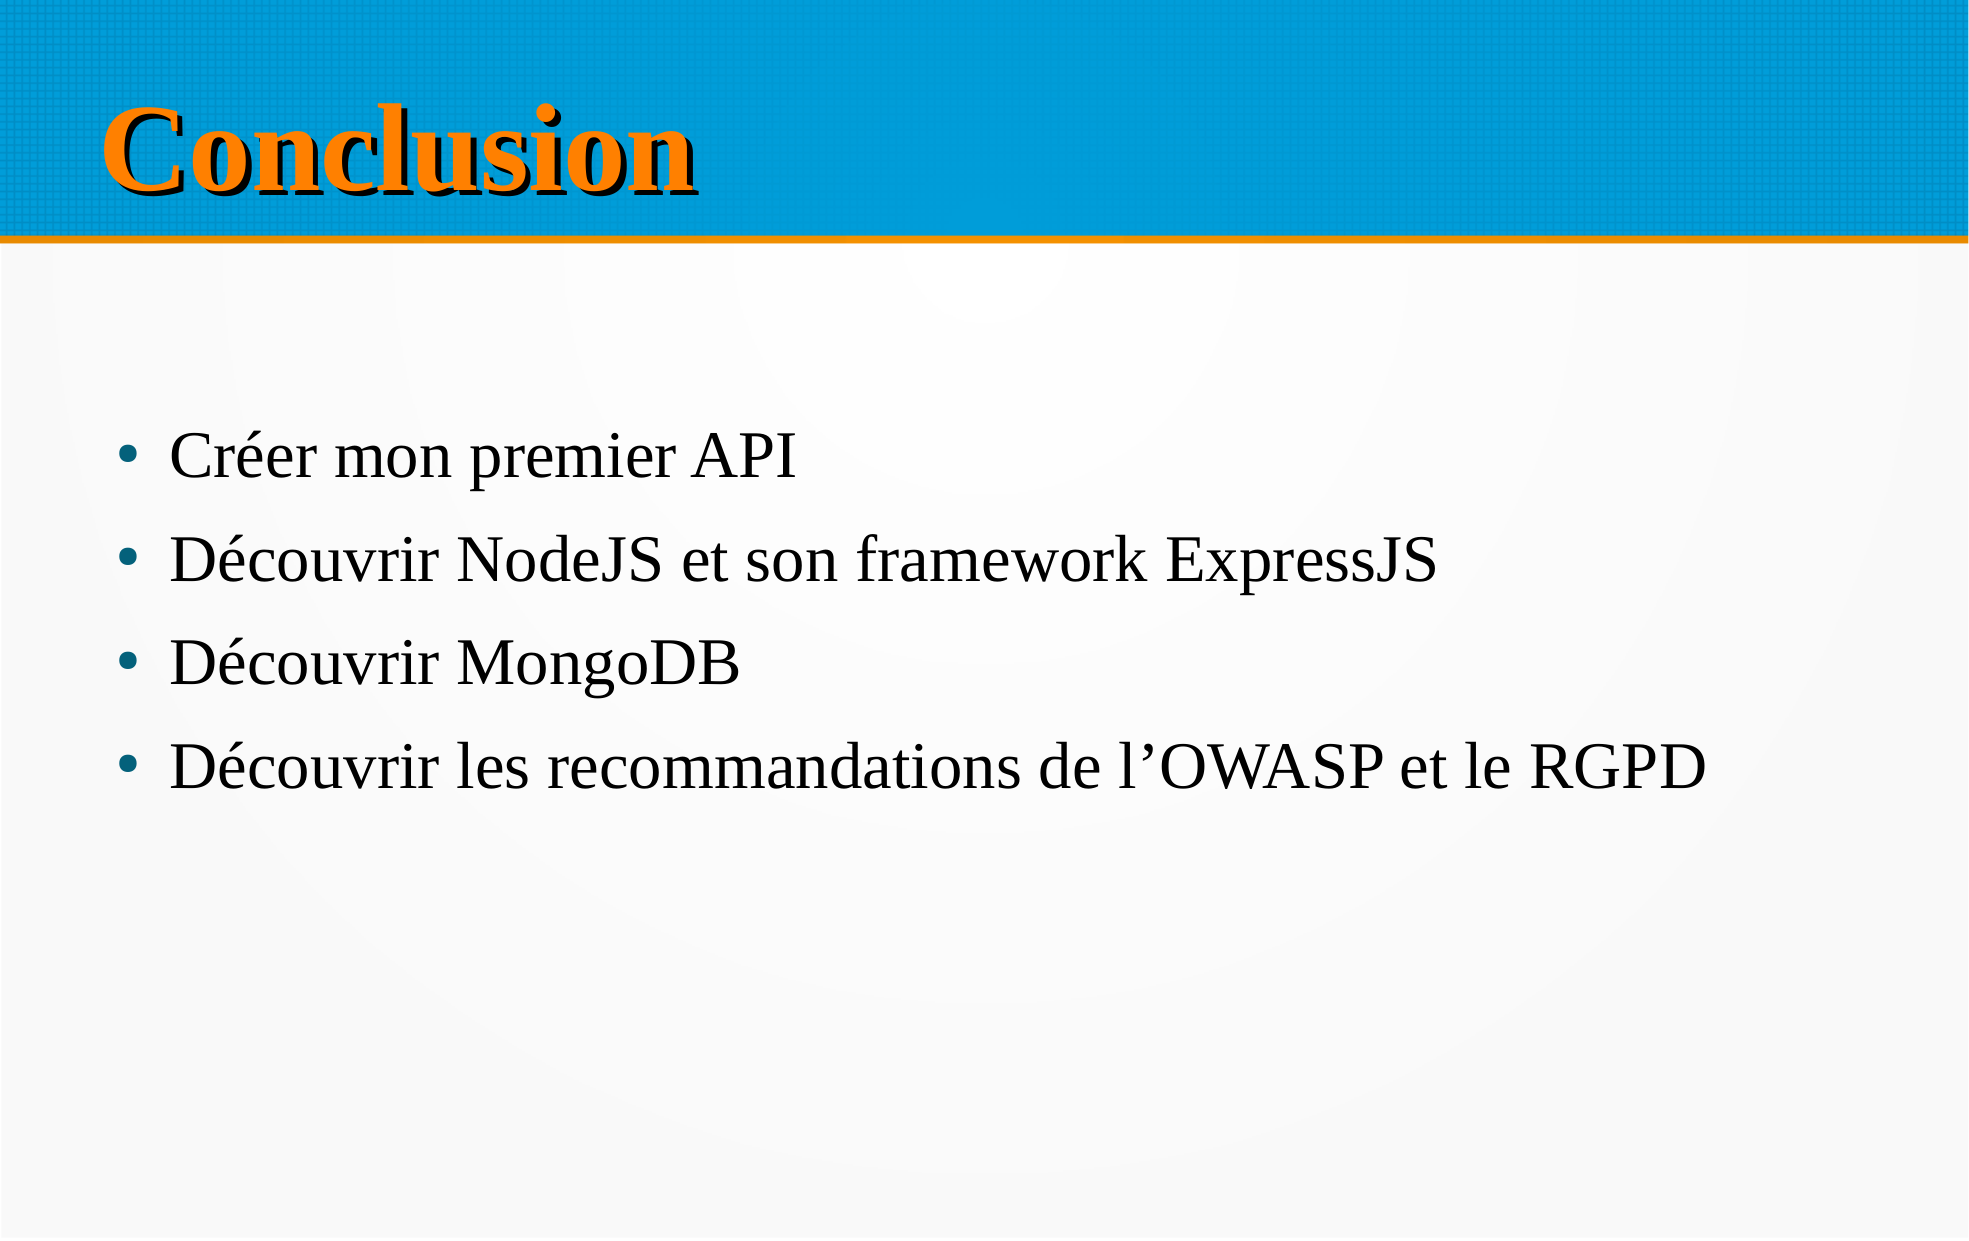

# Conclusion
Créer mon premier API
Découvrir NodeJS et son framework ExpressJS
Découvrir MongoDB
Découvrir les recommandations de l’OWASP et le RGPD